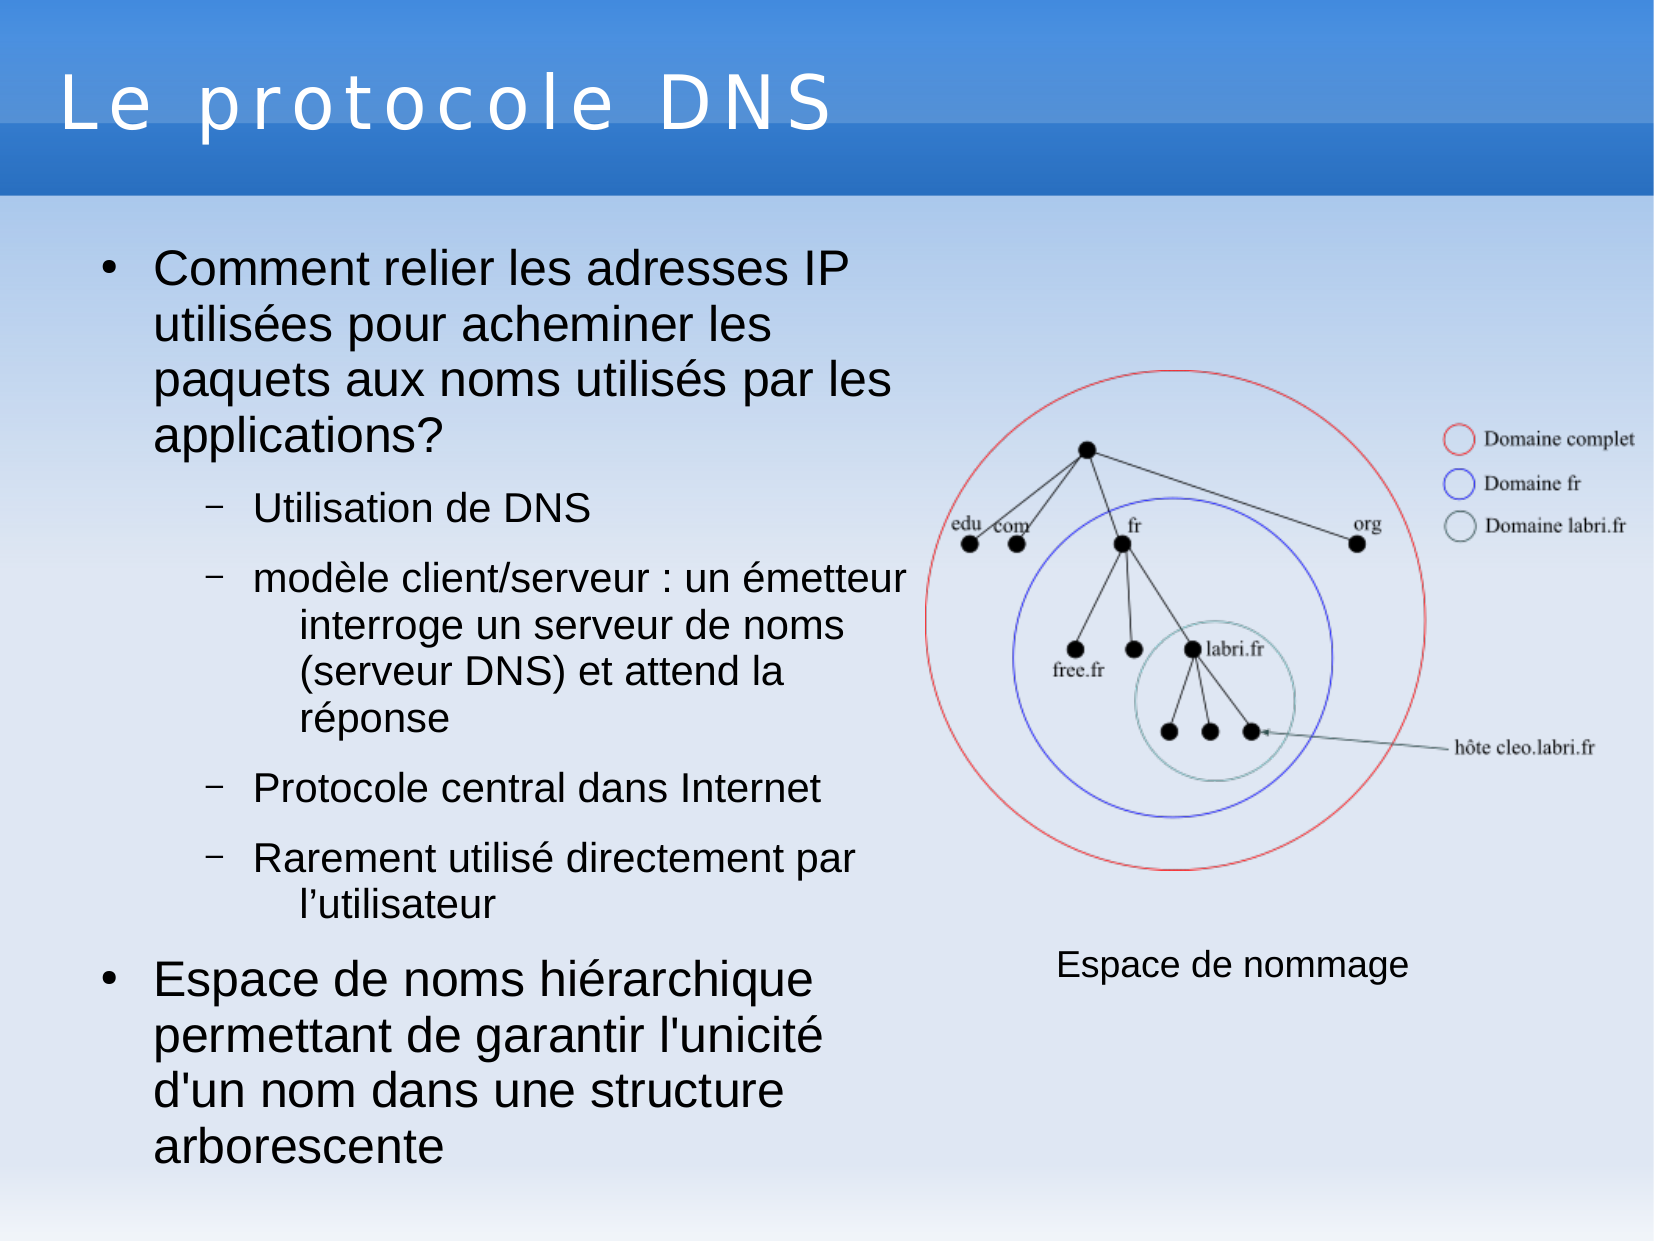

# Le protocole DNS
Comment relier les adresses IP utilisées pour acheminer les paquets aux noms utilisés par les applications?
Utilisation de DNS
modèle client/serveur : un émetteur interroge un serveur de noms (serveur DNS) et attend la réponse
Protocole central dans Internet
Rarement utilisé directement par l’utilisateur
Espace de noms hiérarchique permettant de garantir l'unicité d'un nom dans une structure arborescente
Espace de nommage